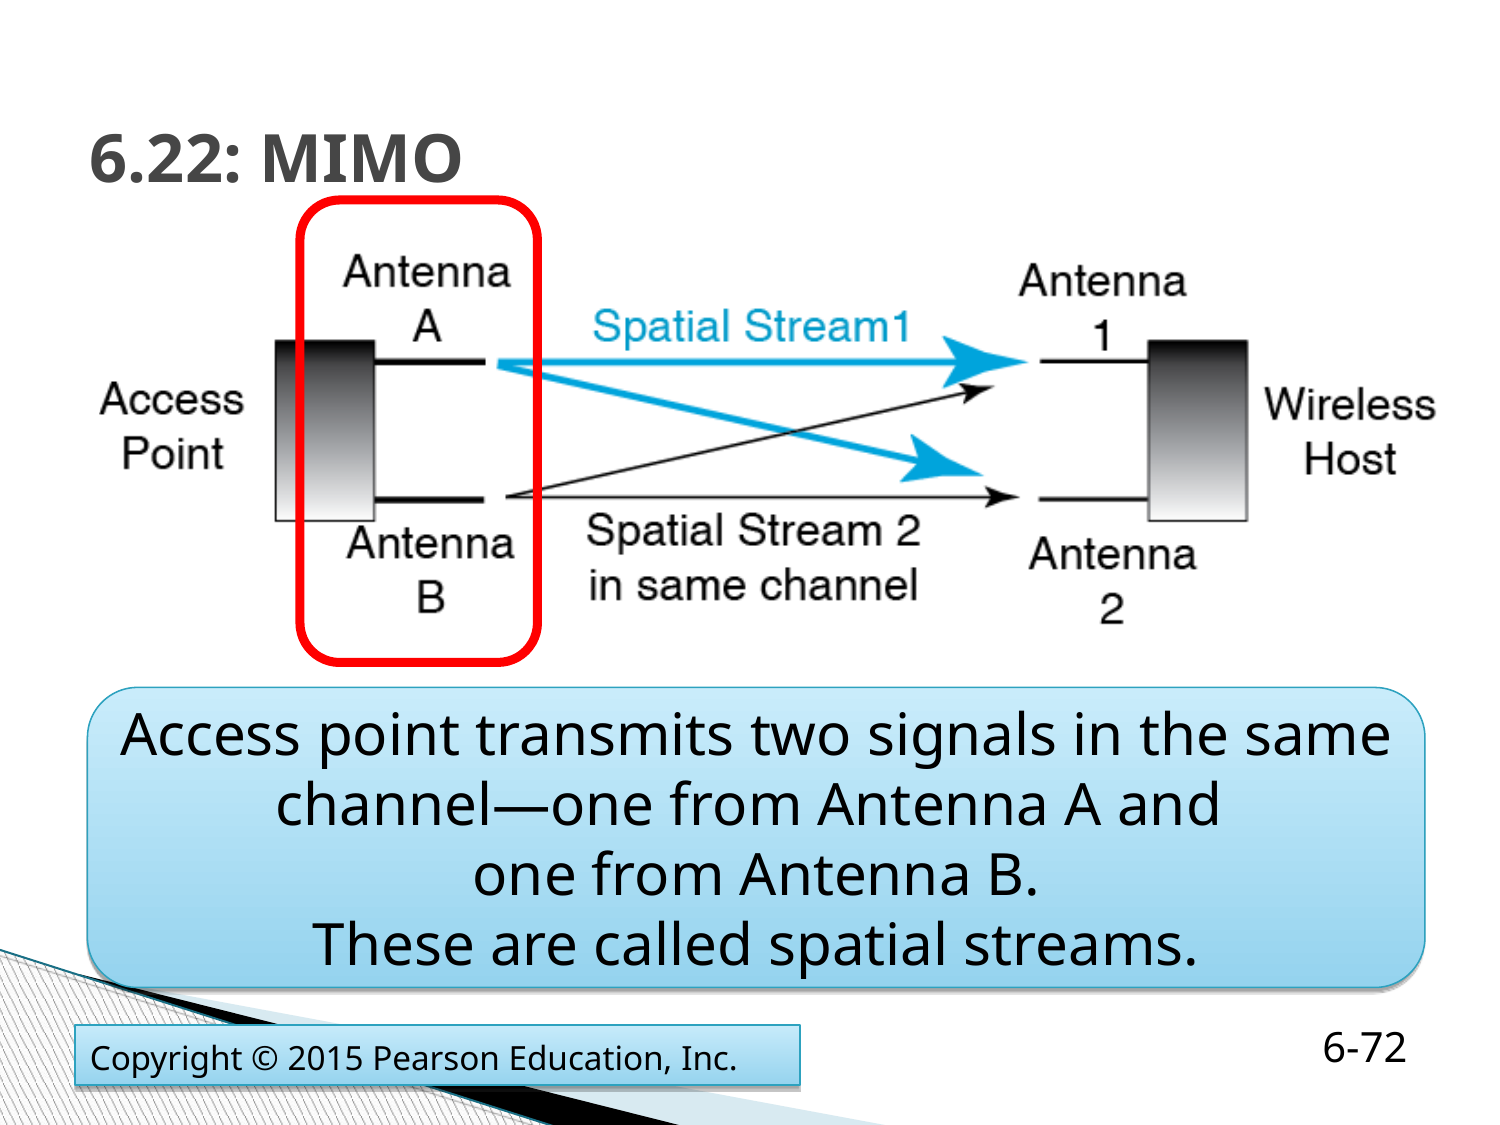

# 6.22: MIMO
Access point transmits two signals in the same channel—one from Antenna A and
one from Antenna B.
These are called spatial streams.
Copyright © 2015 Pearson Education, Inc.